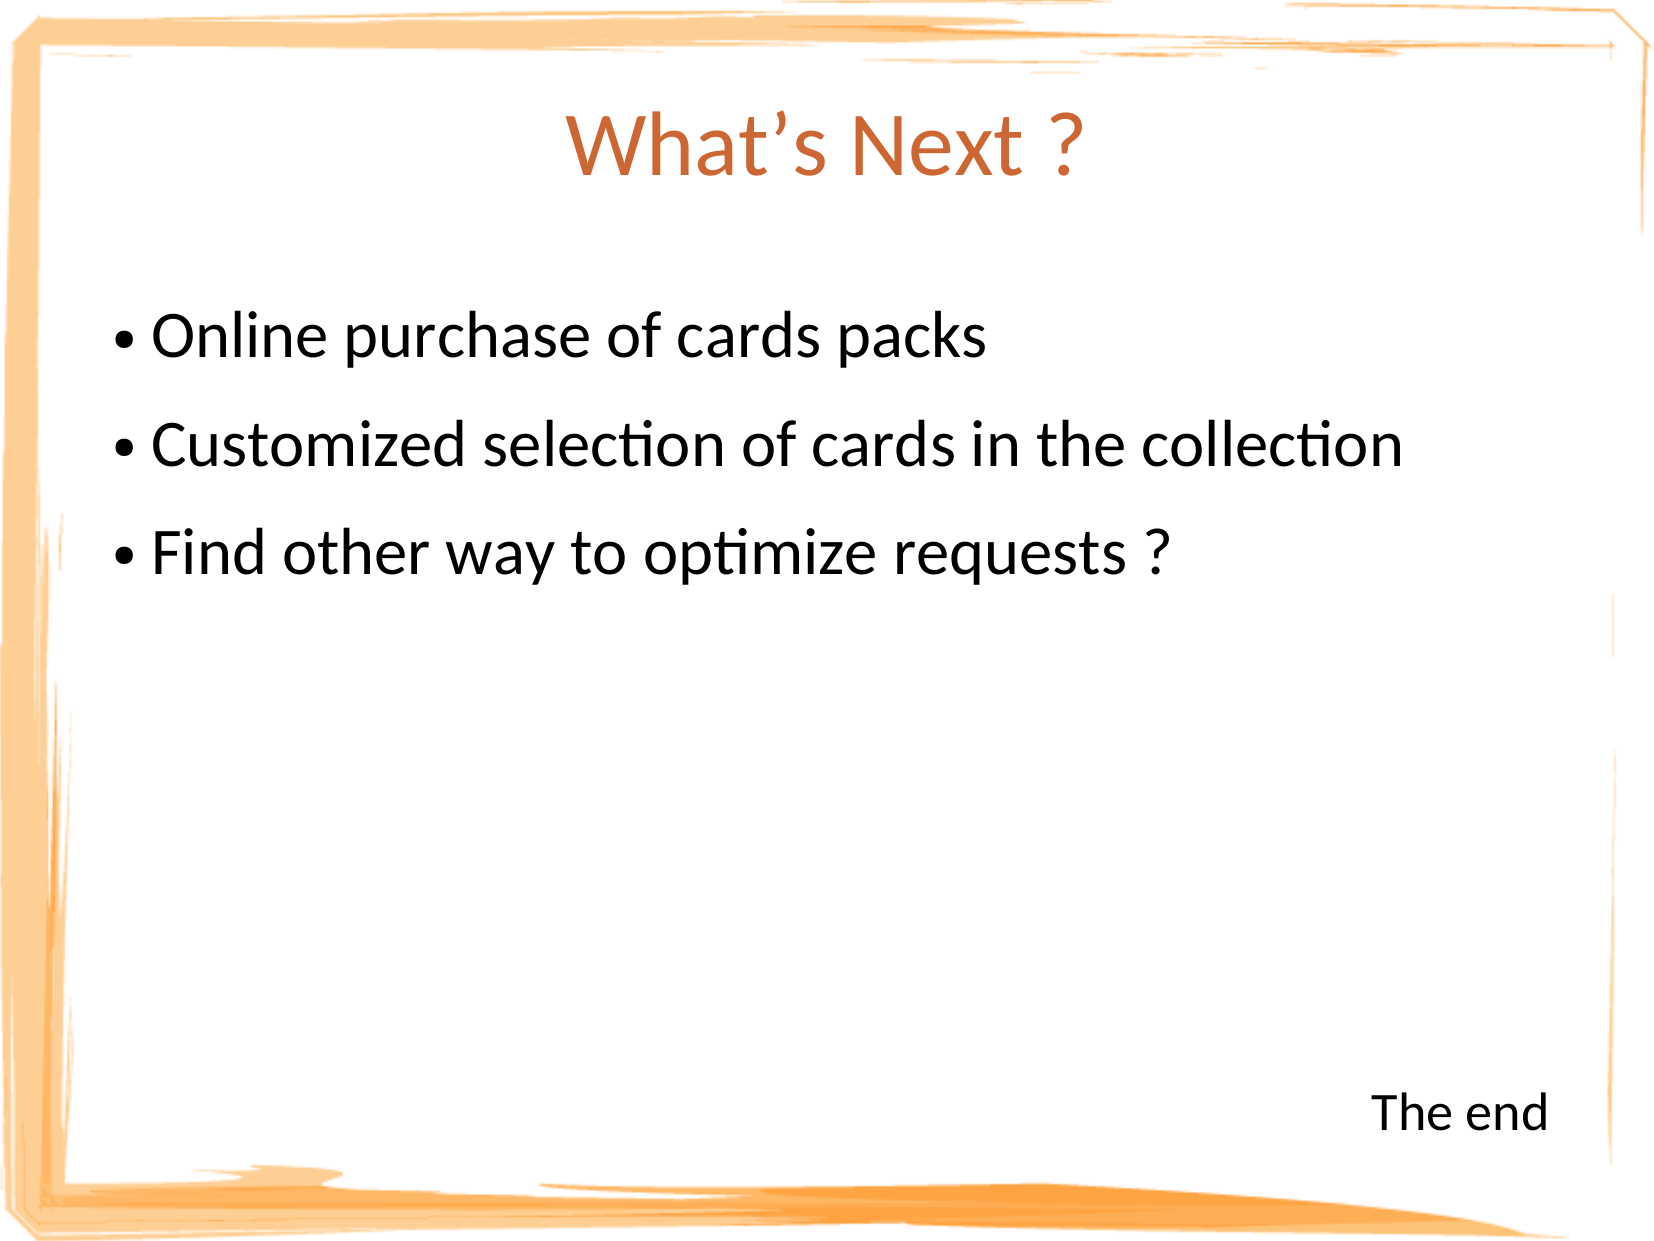

# What’s Next ?
 Online purchase of cards packs
 Customized selection of cards in the collection
 Find other way to optimize requests ?
The end